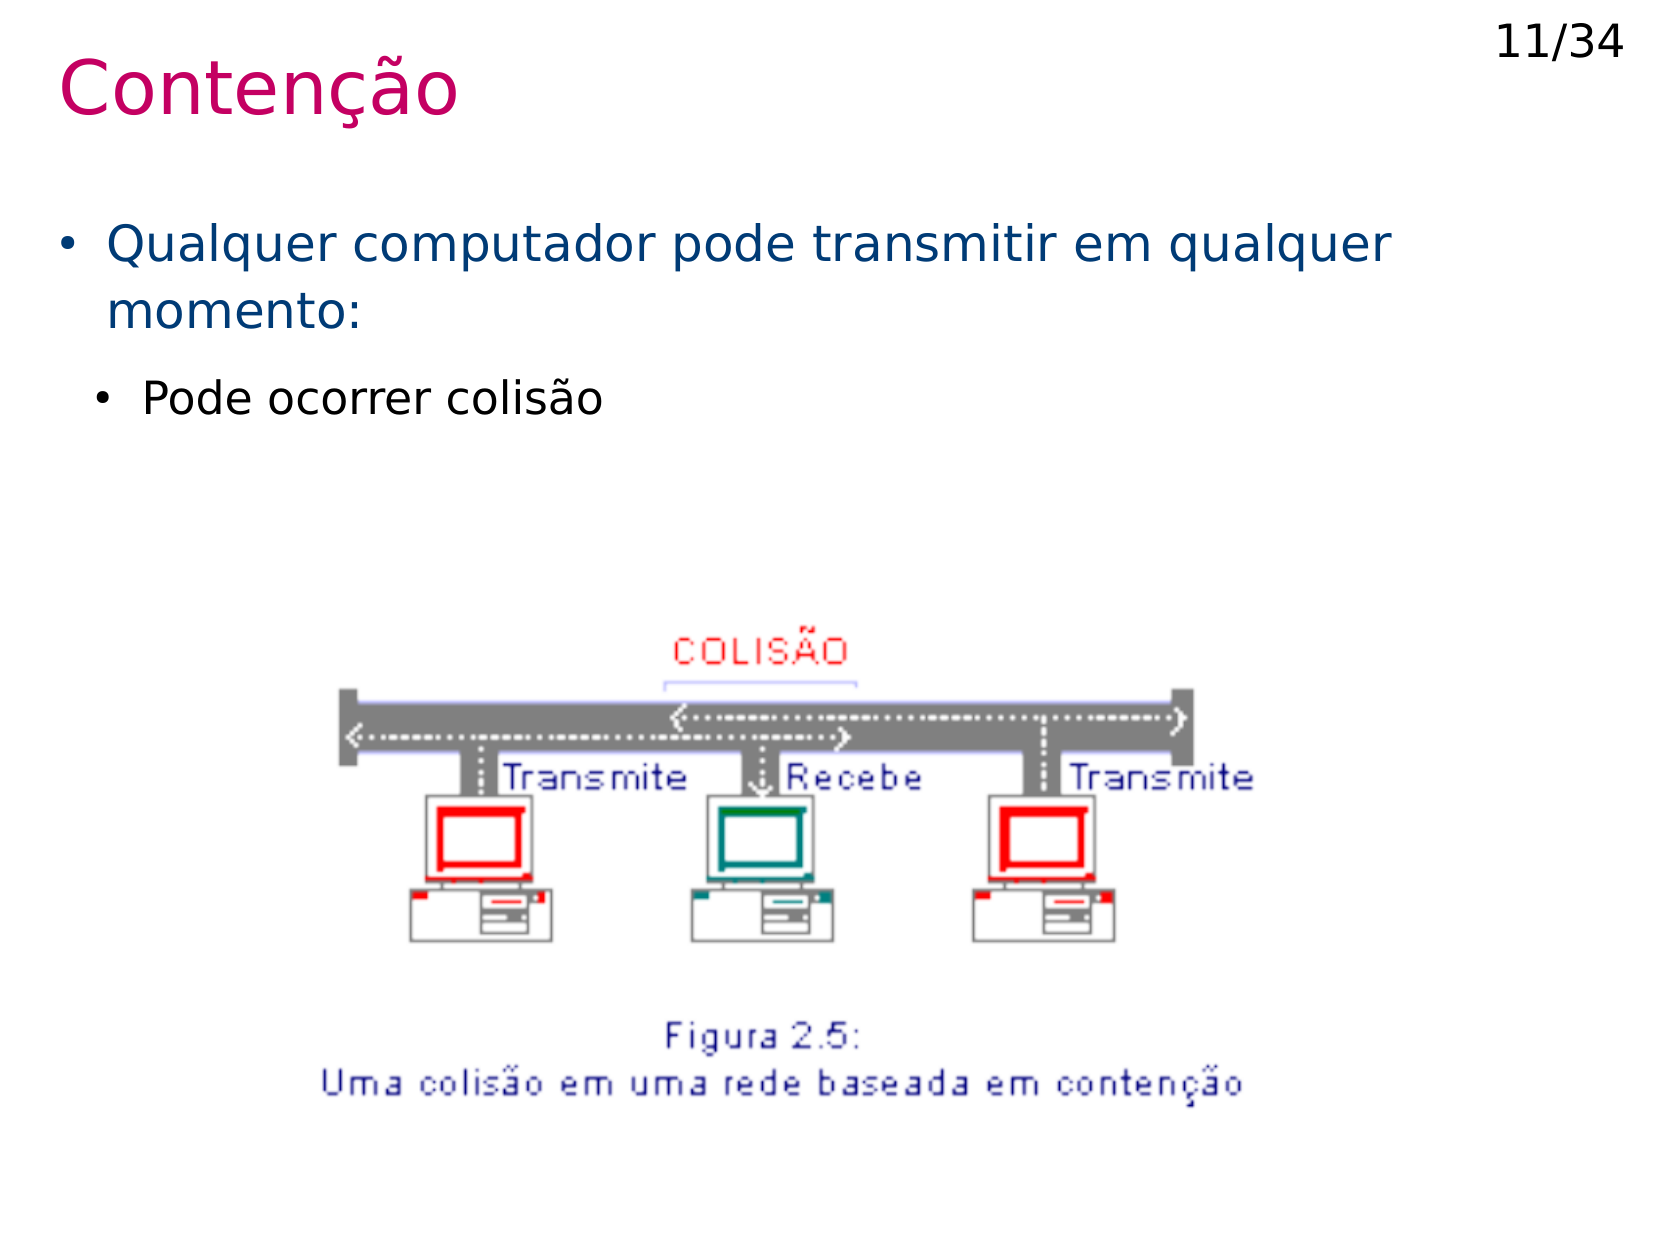

# Contenção
11
Qualquer computador pode transmitir em qualquer momento:
Pode ocorrer colisão